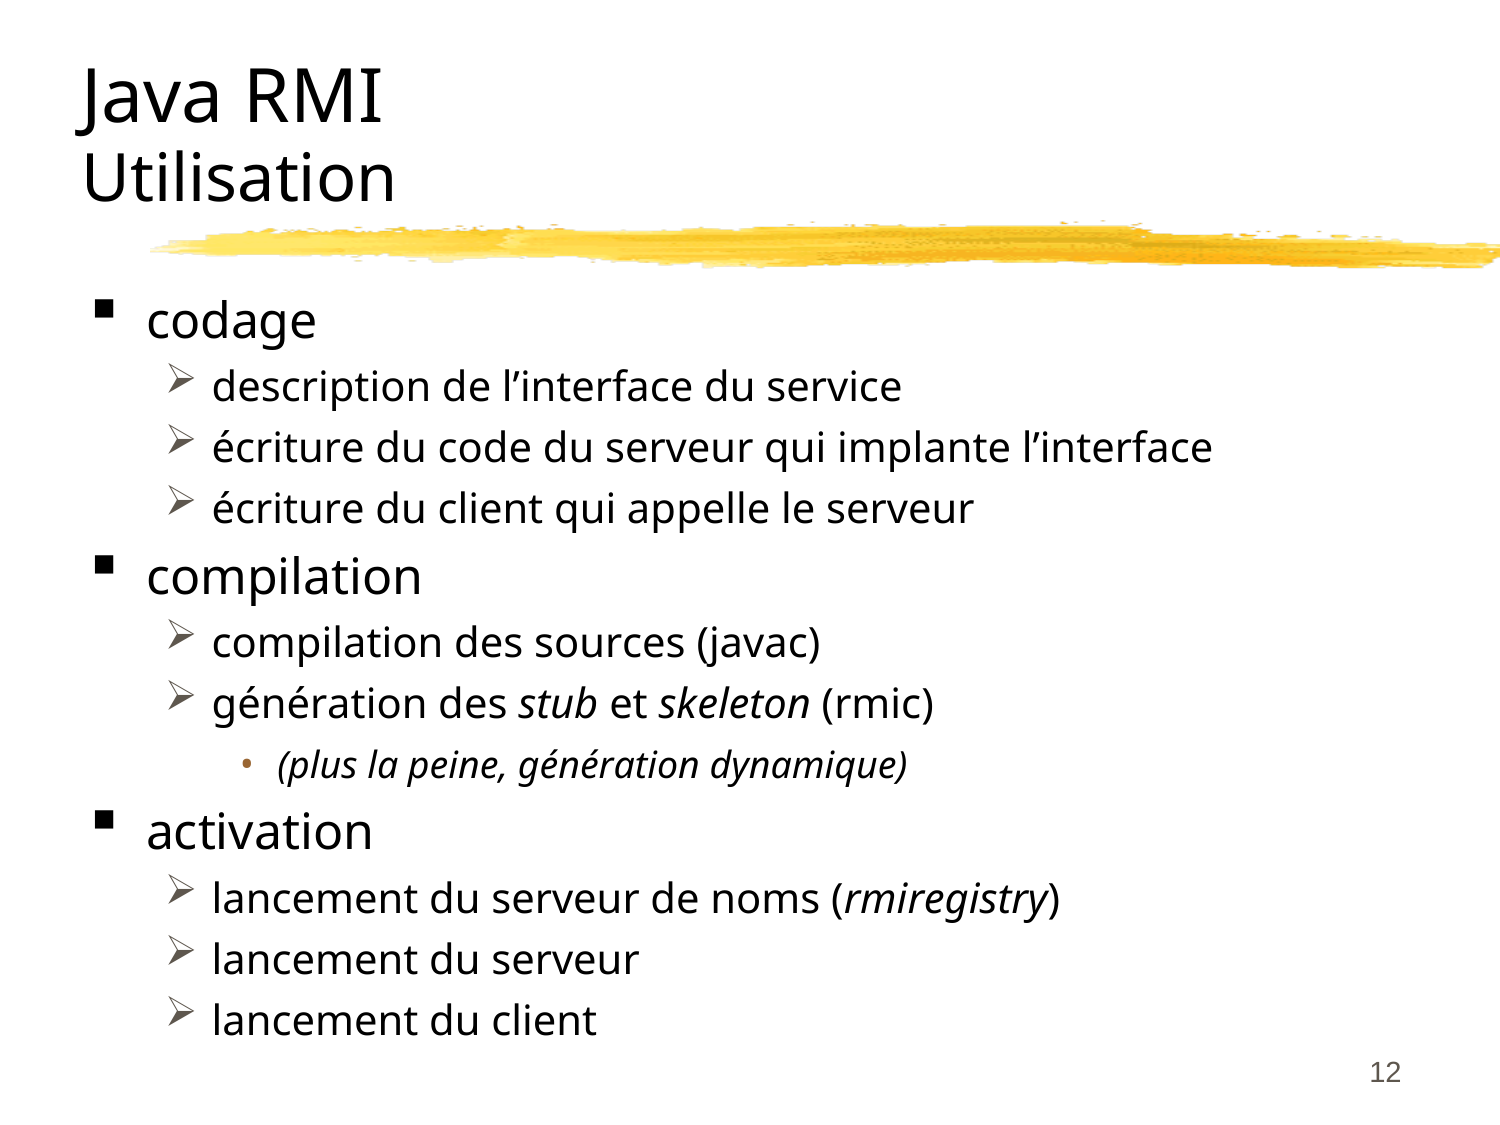

# Java RMI Utilisation
codage
description de l’interface du service
écriture du code du serveur qui implante l’interface
écriture du client qui appelle le serveur
compilation
compilation des sources (javac)
génération des stub et skeleton (rmic)
(plus la peine, génération dynamique)
activation
lancement du serveur de noms (rmiregistry)
lancement du serveur
lancement du client